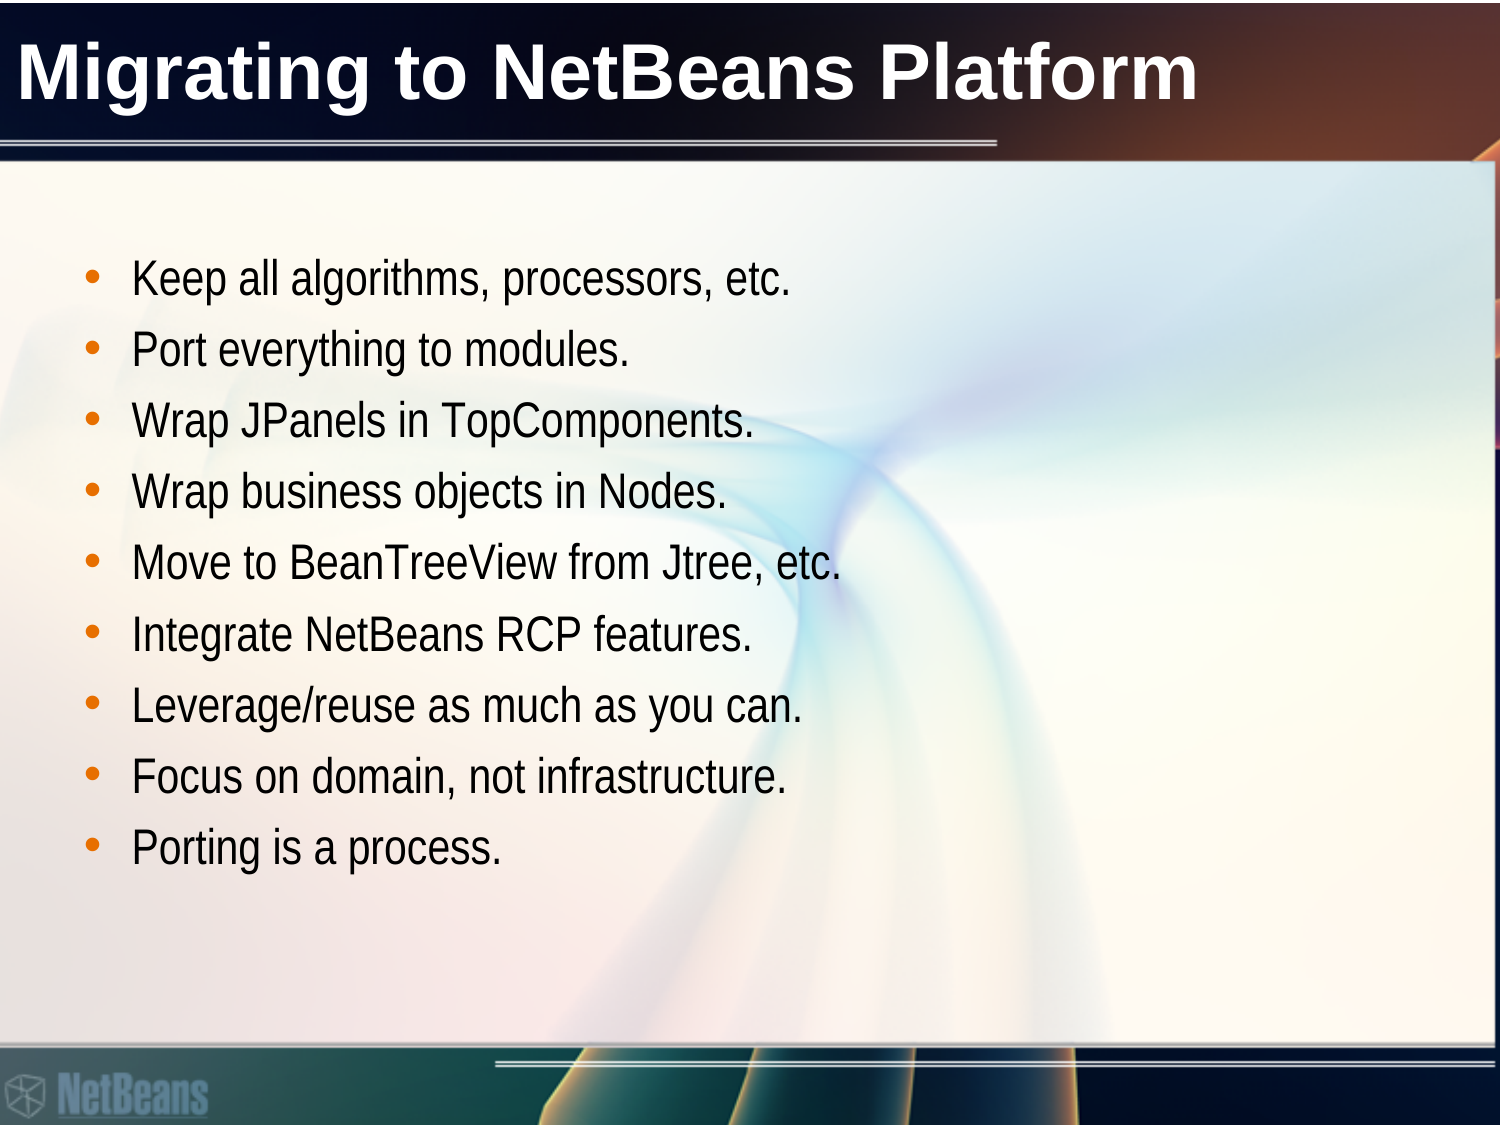

# Migrating to NetBeans Platform
Keep all algorithms, processors, etc.
Port everything to modules.
Wrap JPanels in TopComponents.
Wrap business objects in Nodes.
Move to BeanTreeView from Jtree, etc.
Integrate NetBeans RCP features.
Leverage/reuse as much as you can.
Focus on domain, not infrastructure.
Porting is a process.